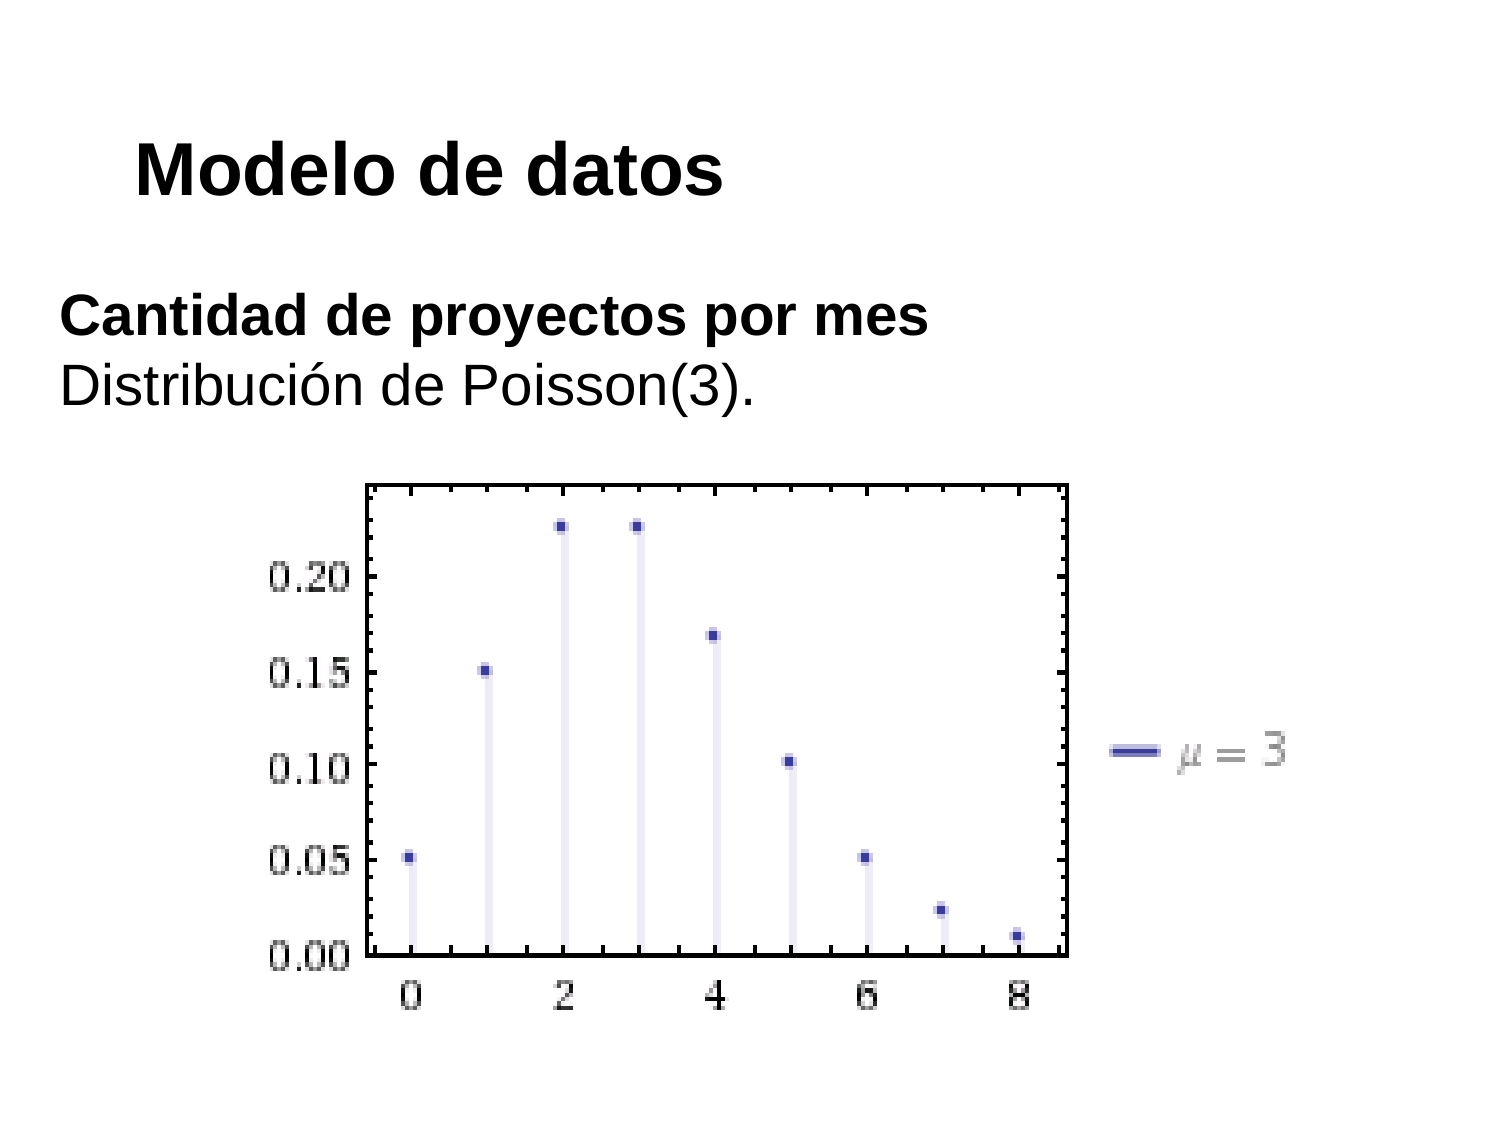

Modelo de datos
Cantidad de proyectos por mes
Distribución de Poisson(3).